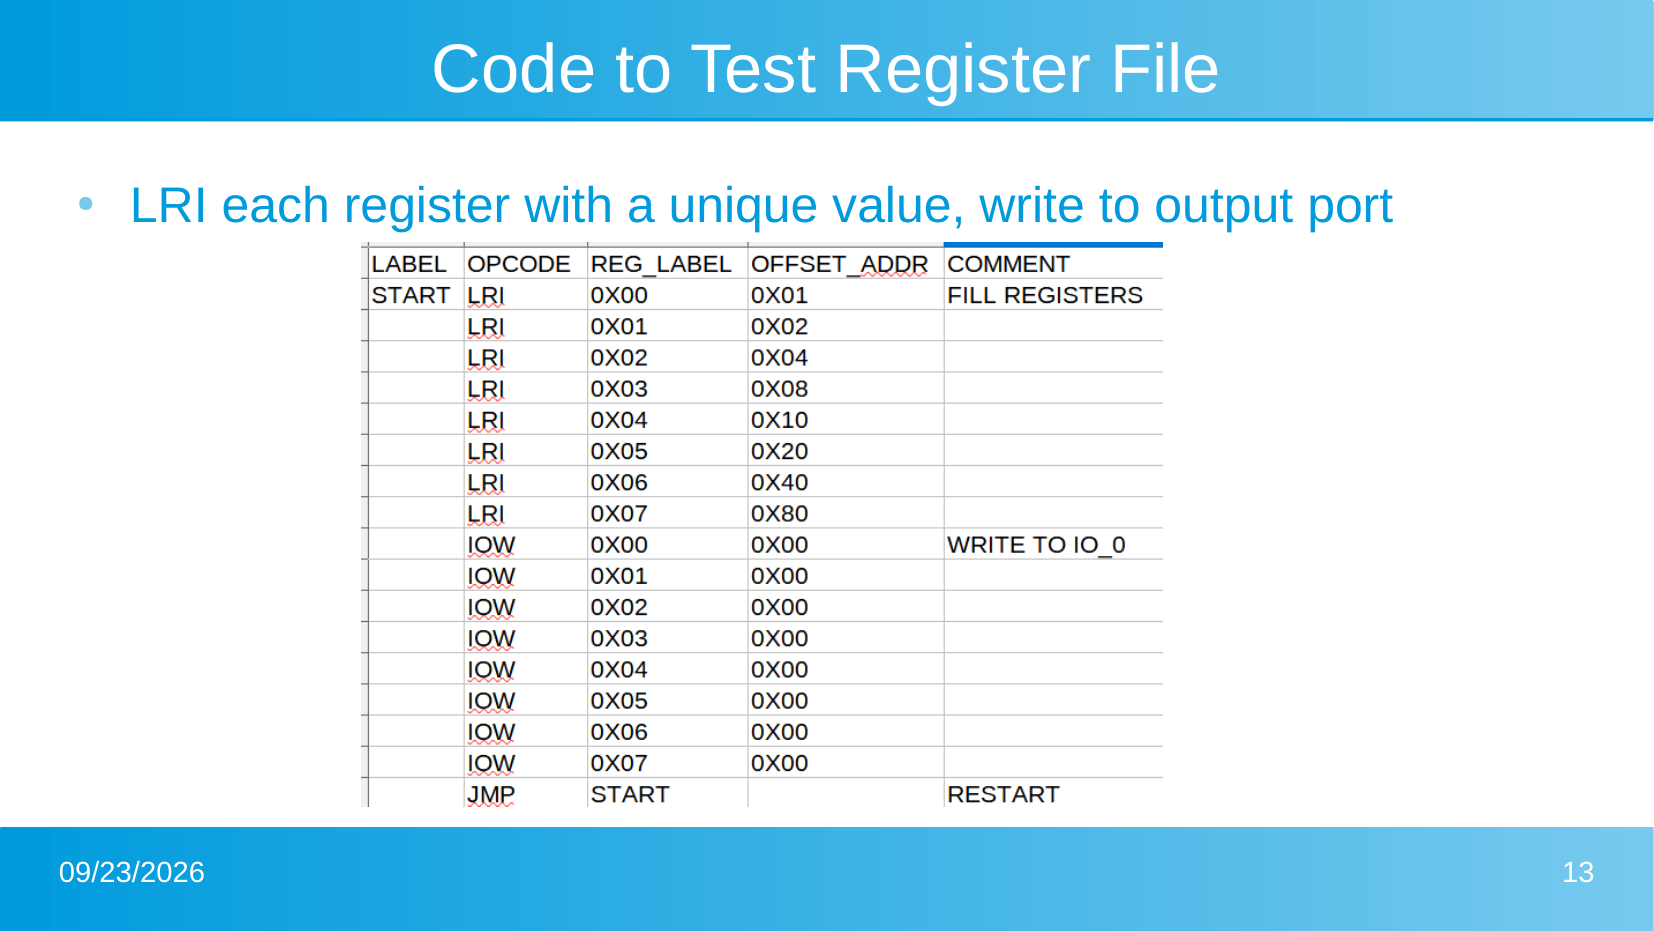

# Code to Test Register File
LRI each register with a unique value, write to output port
13